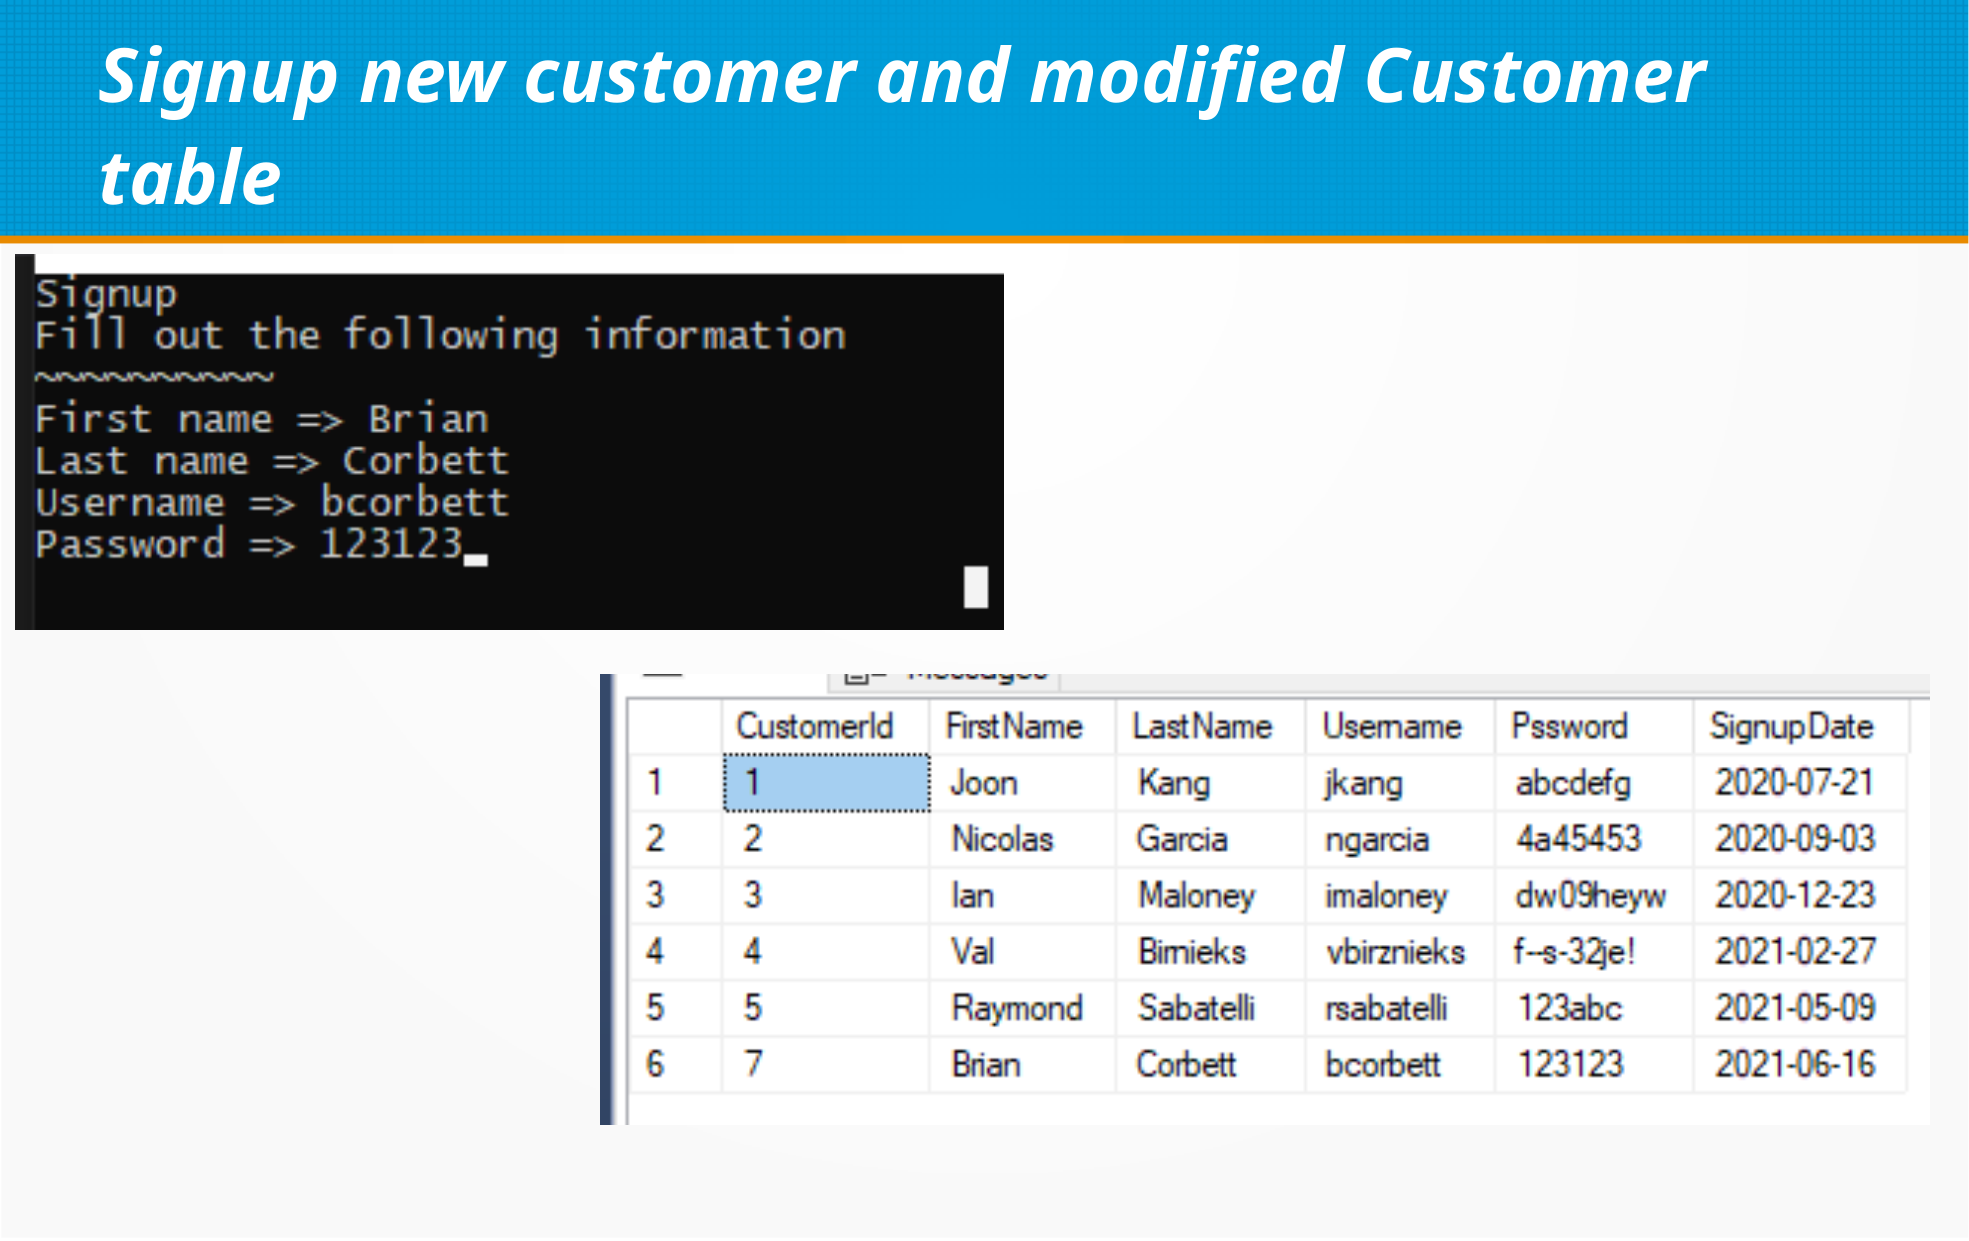

# Signup new customer and modified Customer table